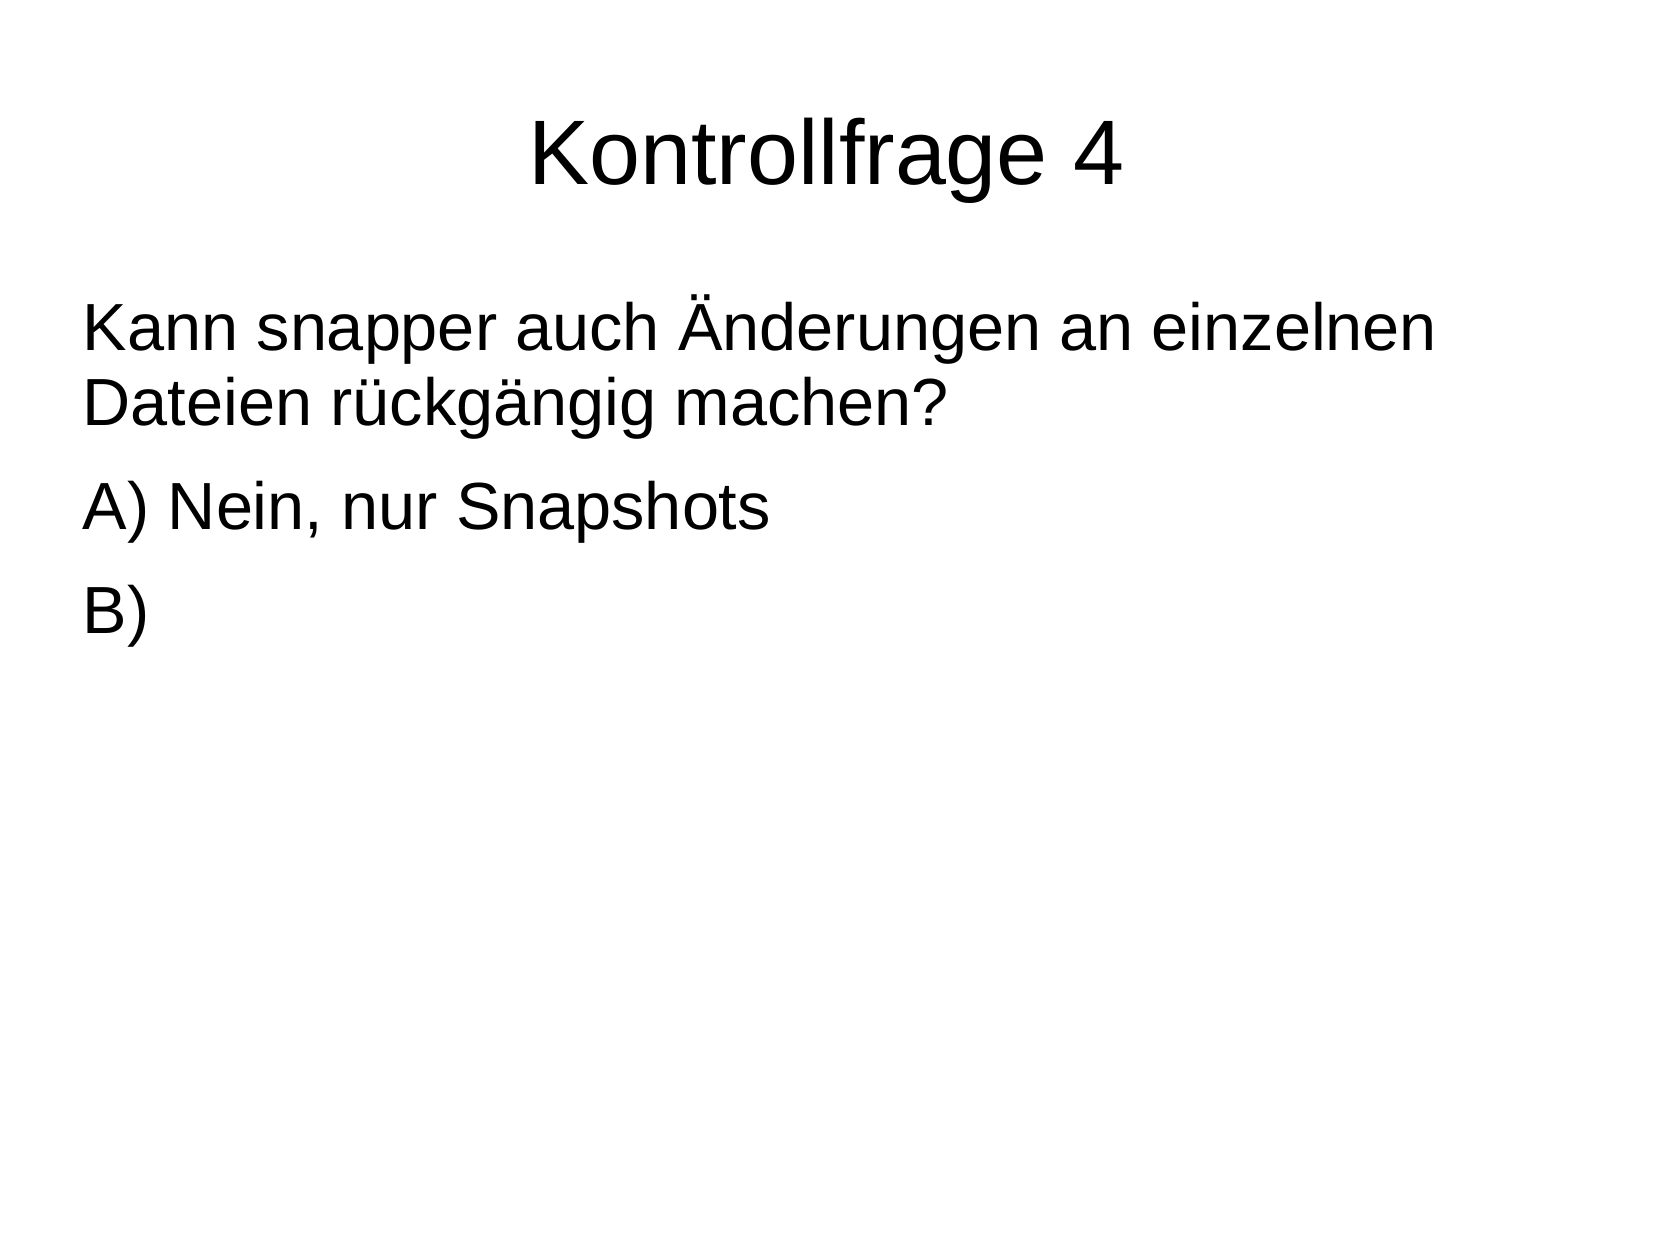

# Kontrollfrage 4
Kann snapper auch Änderungen an einzelnen Dateien rückgängig machen?
A) Nein, nur Snapshots
B)